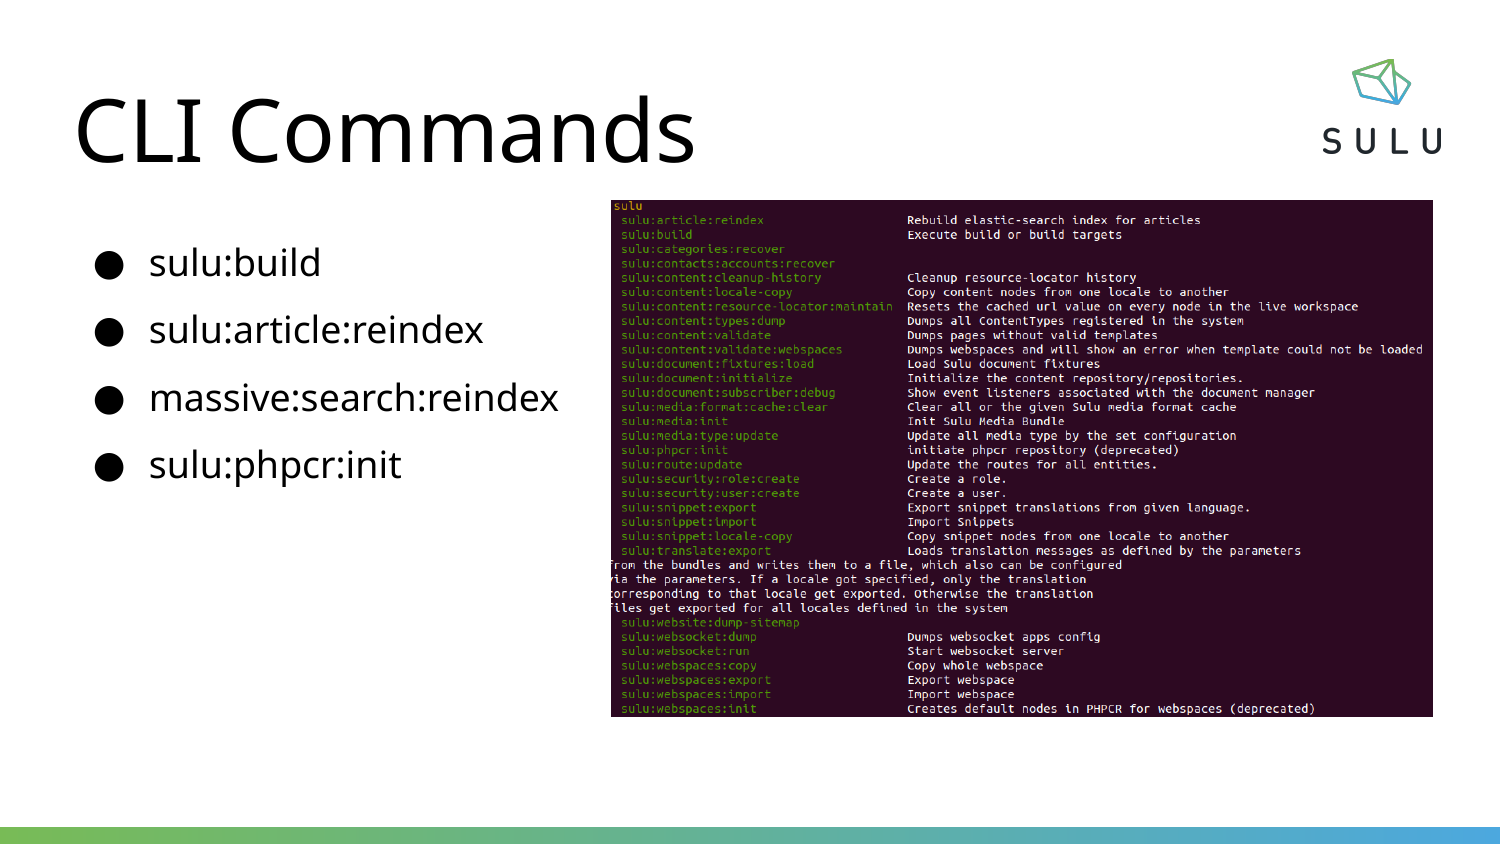

# CLI Commands
sulu:build
sulu:article:reindex
massive:search:reindex
sulu:phpcr:init